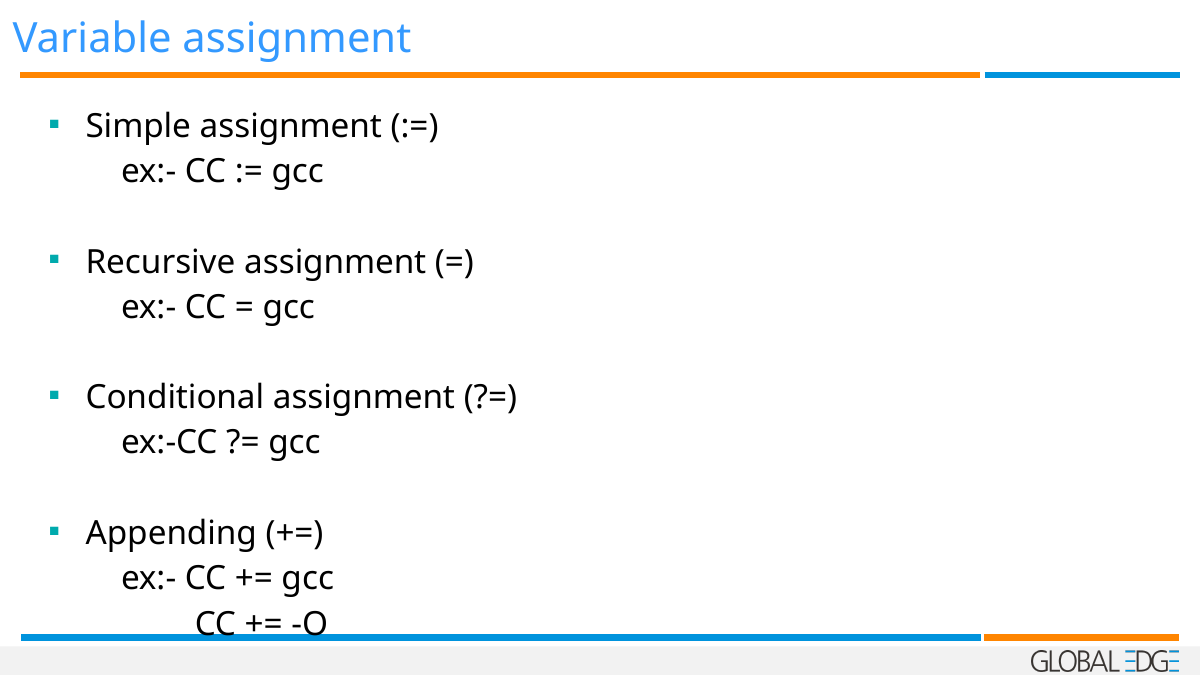

# Variable assignment
Simple assignment (:=)
ex:- CC := gcc
Recursive assignment (=)
ex:- CC = gcc
Conditional assignment (?=)
ex:-CC ?= gcc
Appending (+=)
ex:- CC += gcc
 	CC += -O